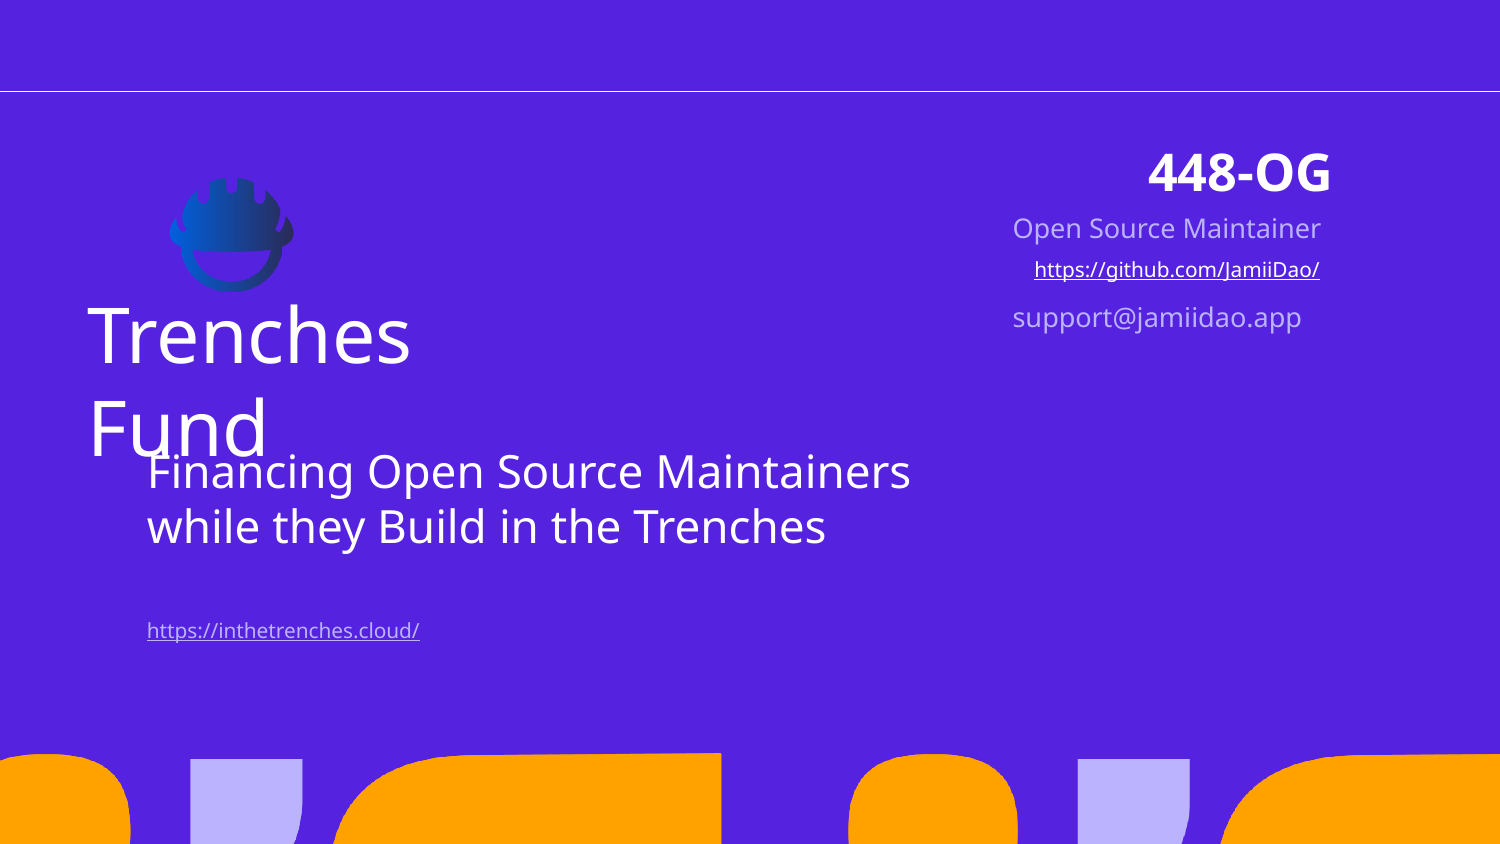

448-OG
Open Source Maintainer
https://github.com/JamiiDao/
Trenches Fund
support@jamiidao.app
Financing Open Source Maintainers while they Build in the Trenches
https://inthetrenches.cloud/